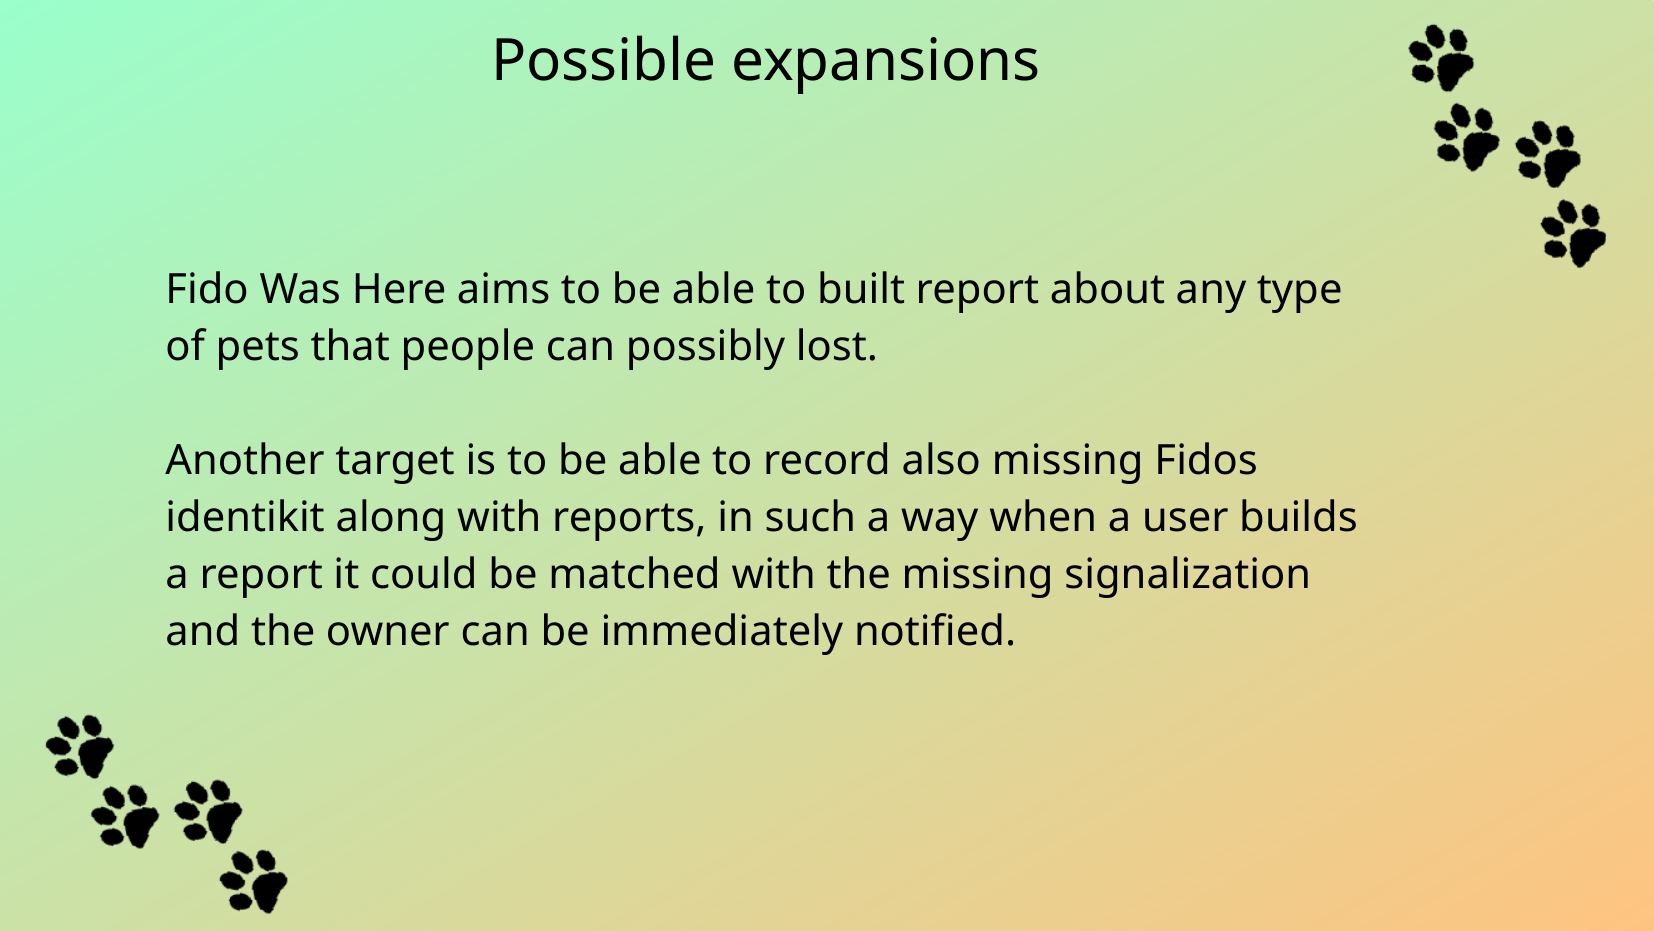

# Possible expansions
Fido Was Here aims to be able to built report about any type of pets that people can possibly lost.
Another target is to be able to record also missing Fidos identikit along with reports, in such a way when a user builds a report it could be matched with the missing signalization and the owner can be immediately notified.